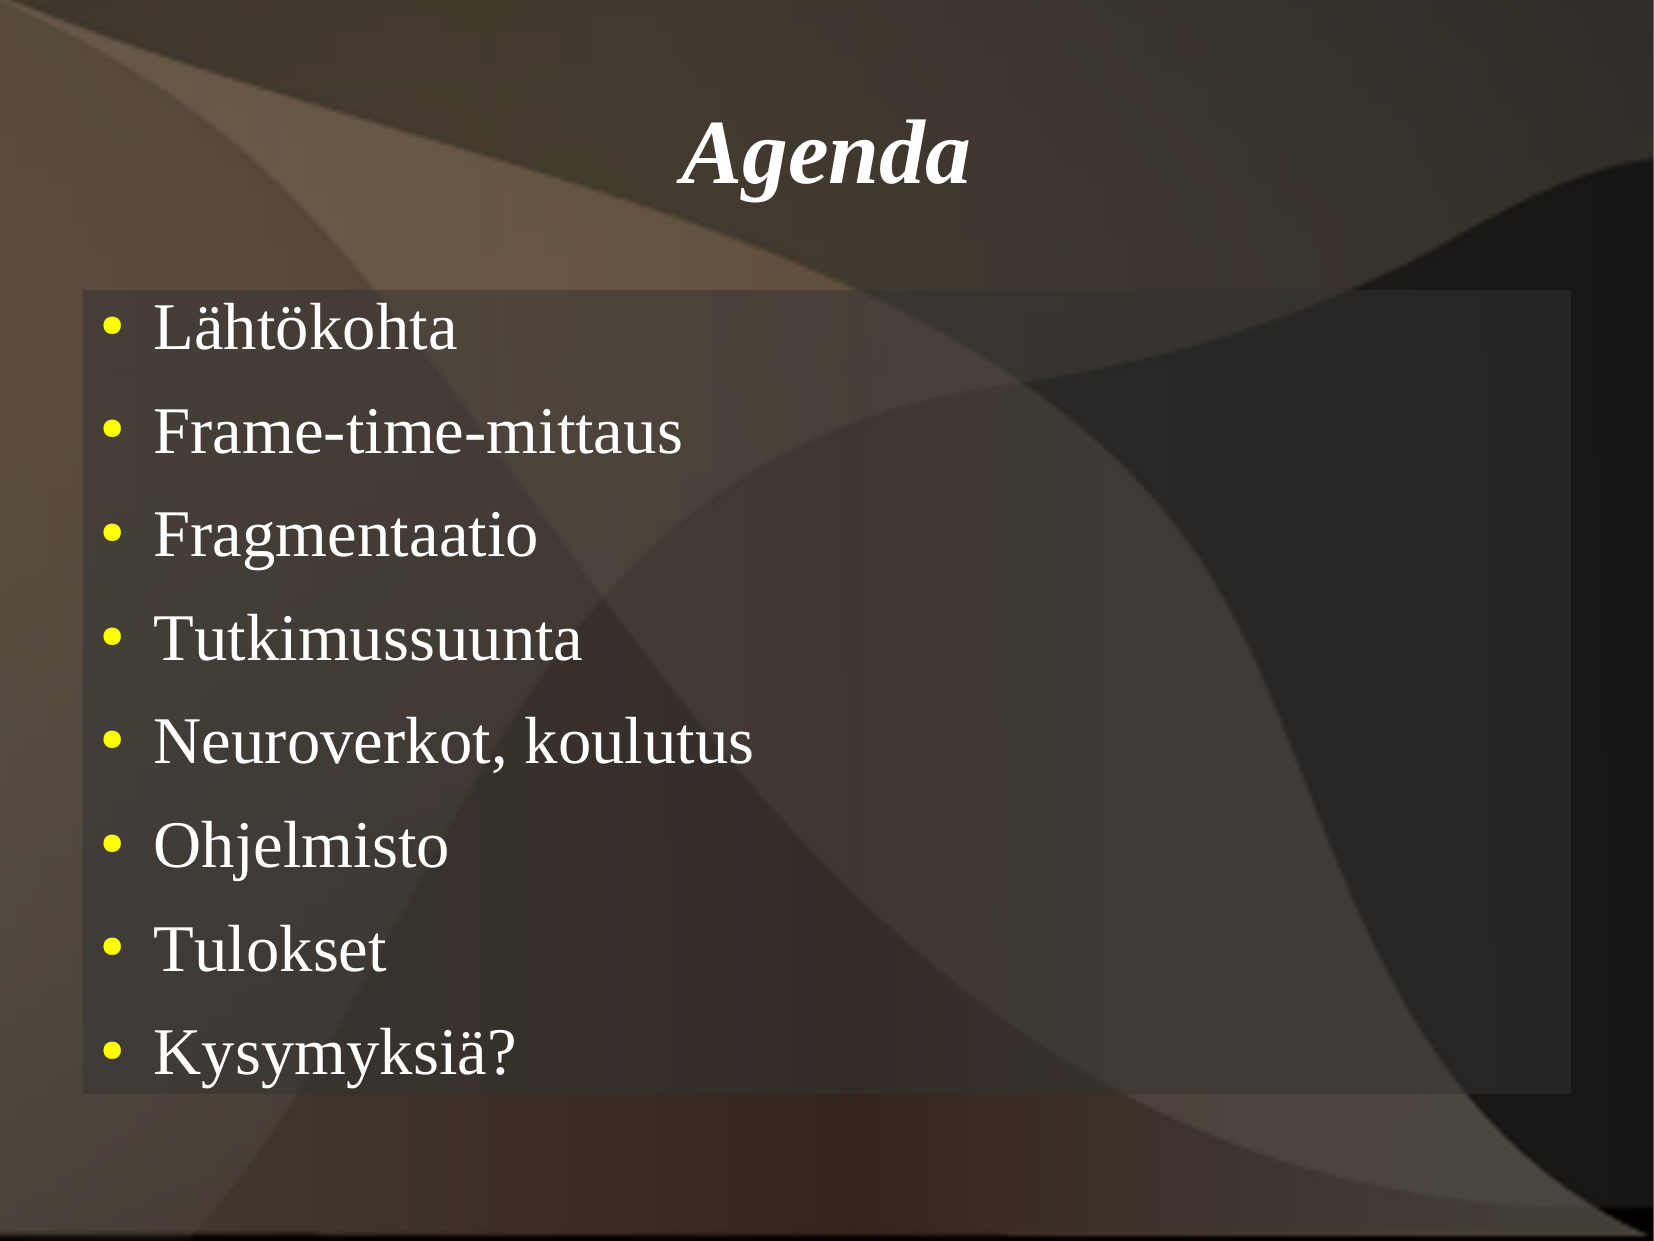

# Agenda
Lähtökohta
Frame-time-mittaus
Fragmentaatio
Tutkimussuunta
Neuroverkot, koulutus
Ohjelmisto
Tulokset
Kysymyksiä?